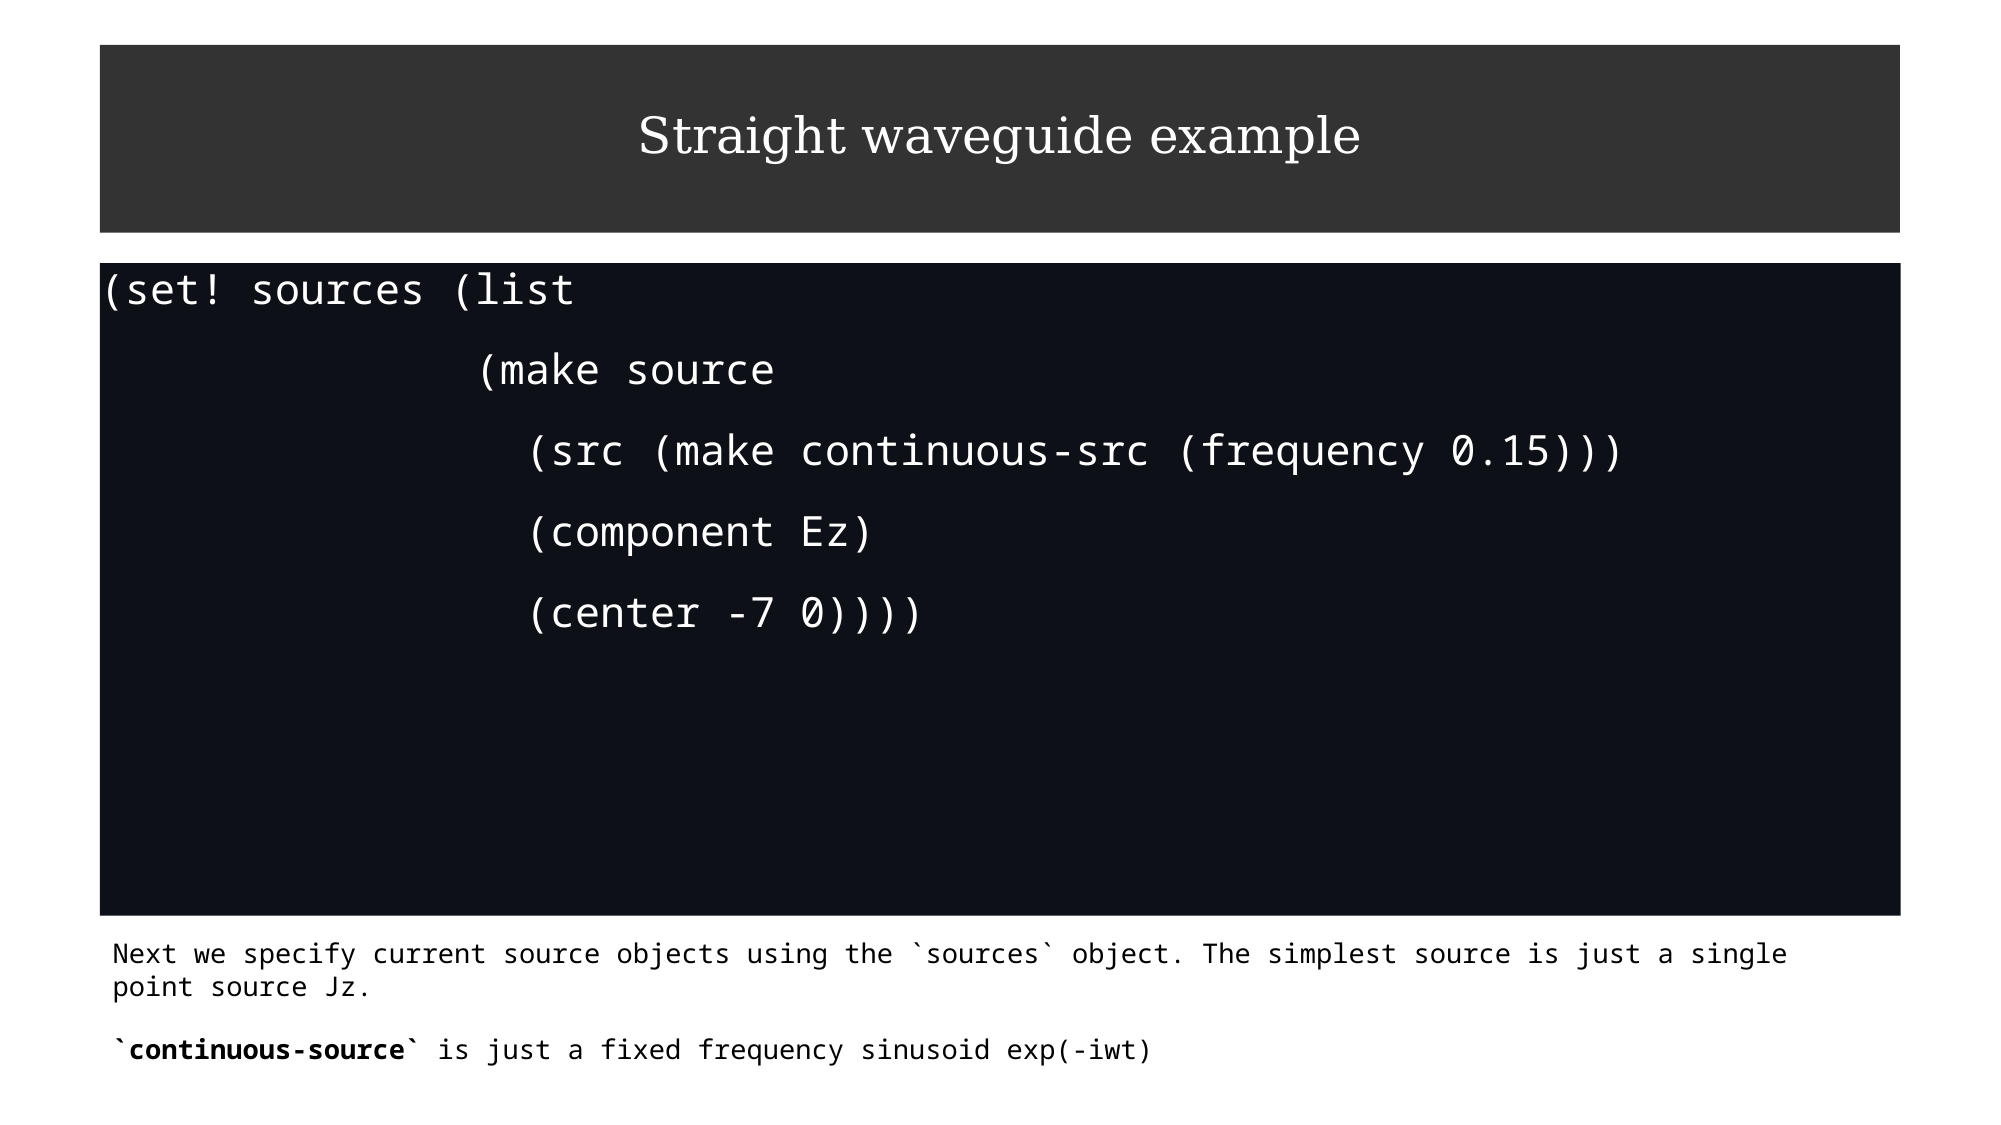

# Straight waveguide example
(set! sources (list
 (make source
 (src (make continuous-src (frequency 0.15)))
 (component Ez)
 (center -7 0))))
Next we specify current source objects using the `sources` object. The simplest source is just a single point source Jz.
`continuous-source` is just a fixed frequency sinusoid exp(-iwt)